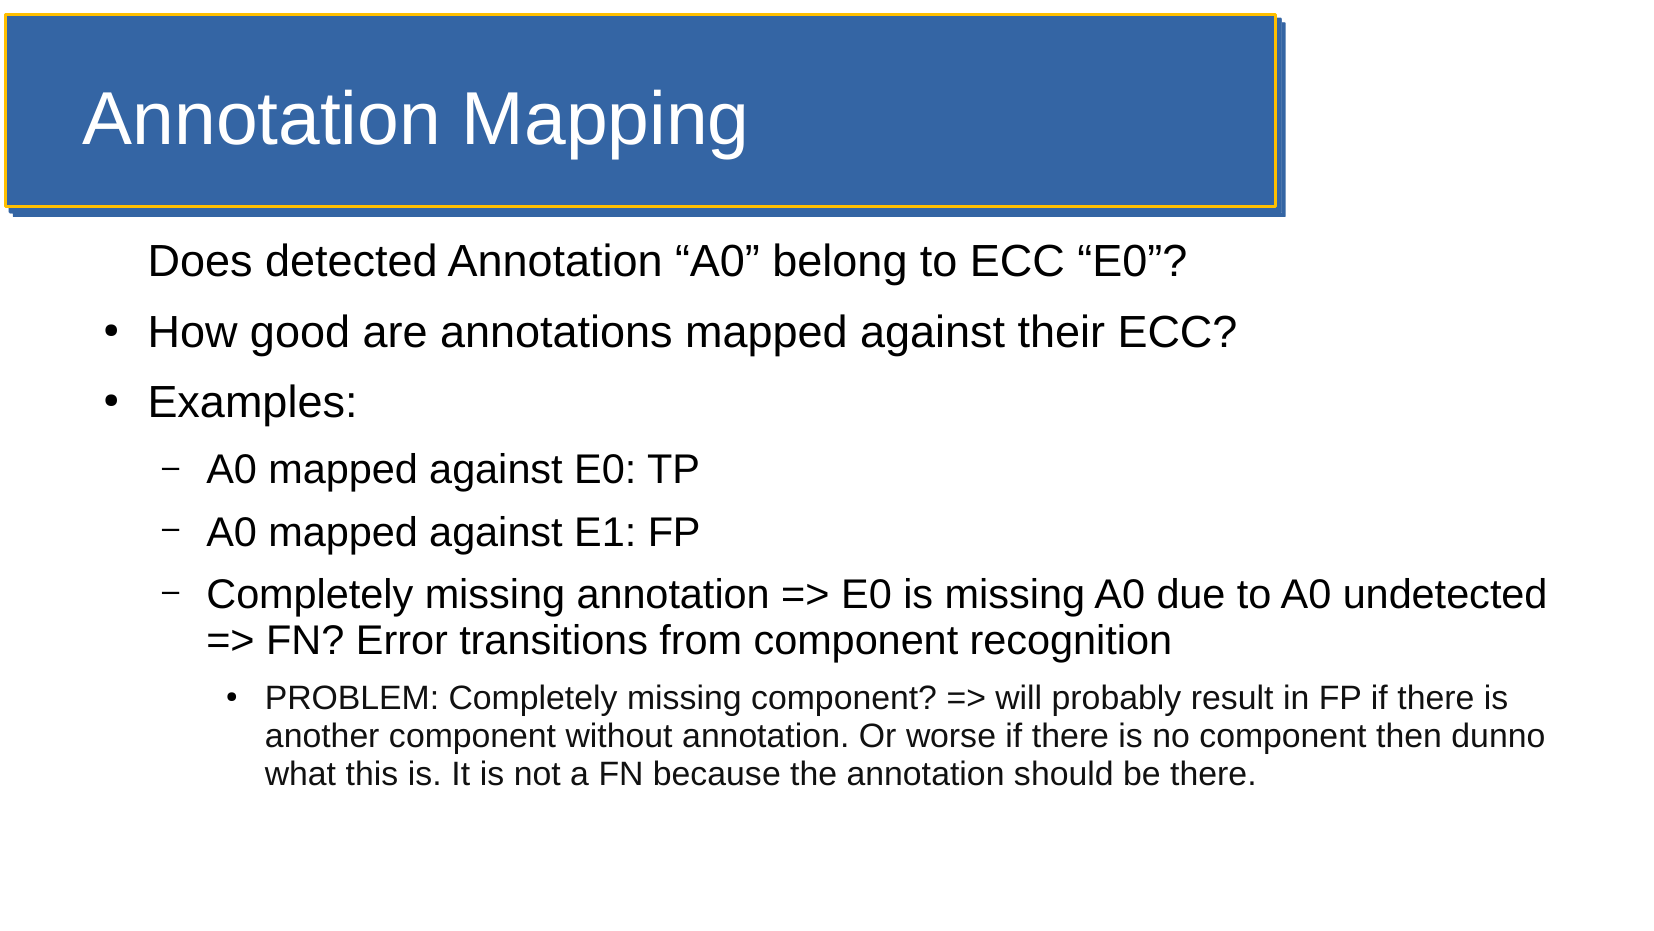

# Annotation Mapping
Does detected Annotation “A0” belong to ECC “E0”?
How good are annotations mapped against their ECC?
Examples:
A0 mapped against E0: TP
A0 mapped against E1: FP
Completely missing annotation => E0 is missing A0 due to A0 undetected => FN? Error transitions from component recognition
PROBLEM: Completely missing component? => will probably result in FP if there is another component without annotation. Or worse if there is no component then dunno what this is. It is not a FN because the annotation should be there.